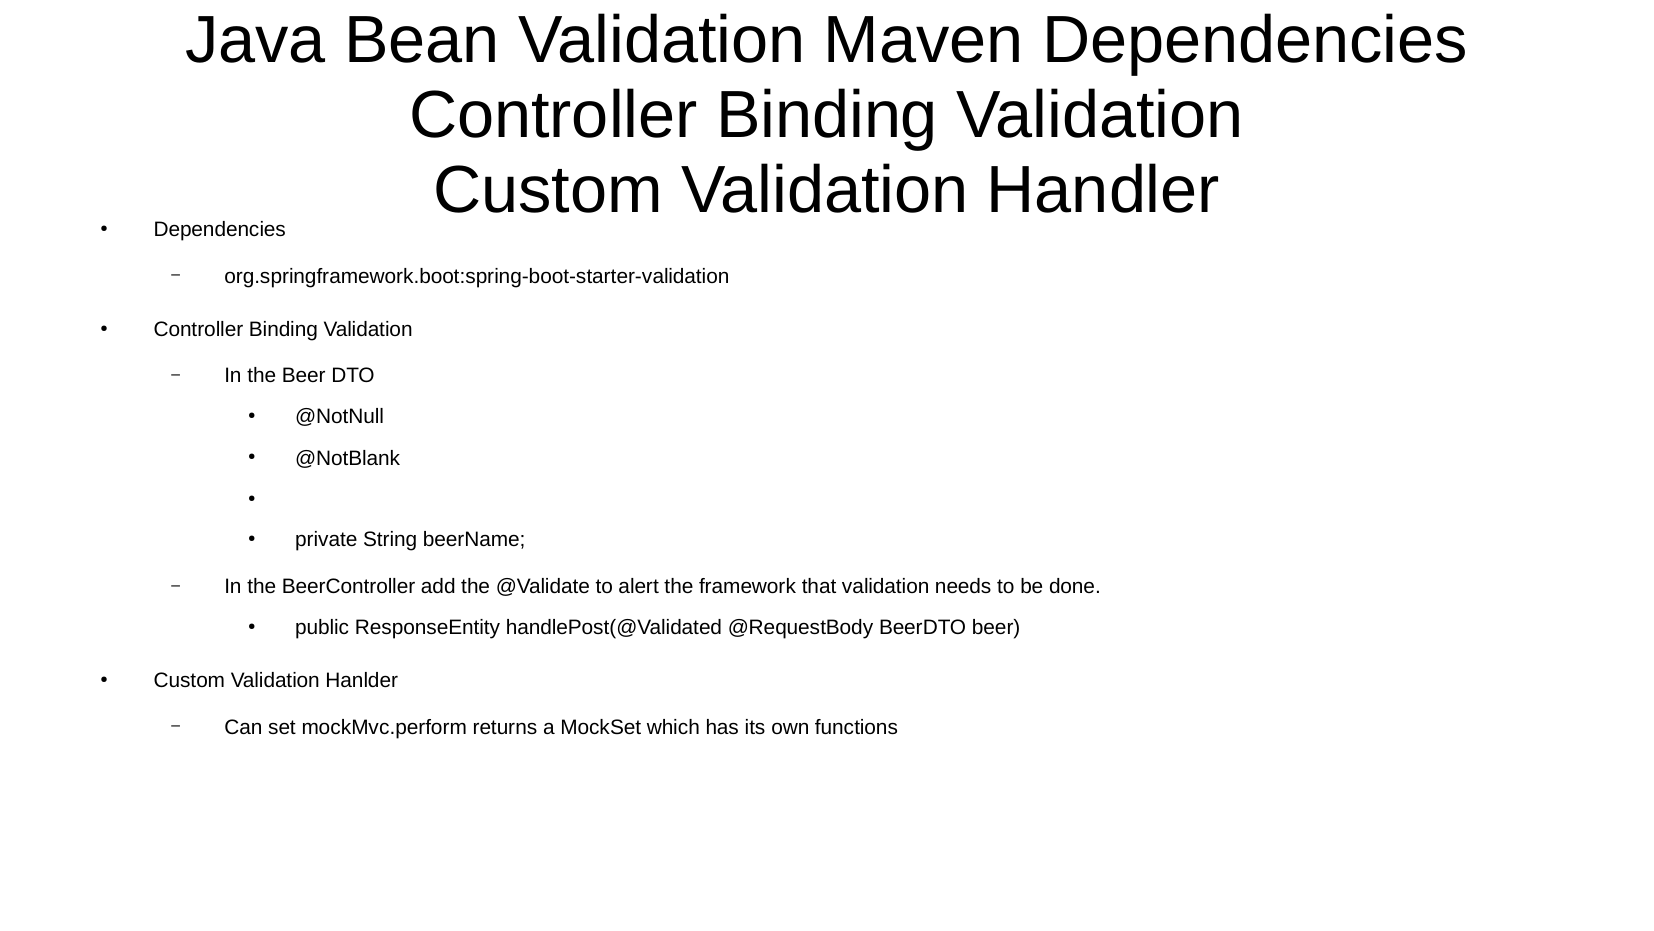

# Java Bean Validation Maven Dependencies Controller Binding Validation Custom Validation Handler
Dependencies
org.springframework.boot:spring-boot-starter-validation
Controller Binding Validation
In the Beer DTO
@NotNull
@NotBlank
private String beerName;
In the BeerController add the @Validate to alert the framework that validation needs to be done.
public ResponseEntity handlePost(@Validated @RequestBody BeerDTO beer)
Custom Validation Hanlder
Can set mockMvc.perform returns a MockSet which has its own functions